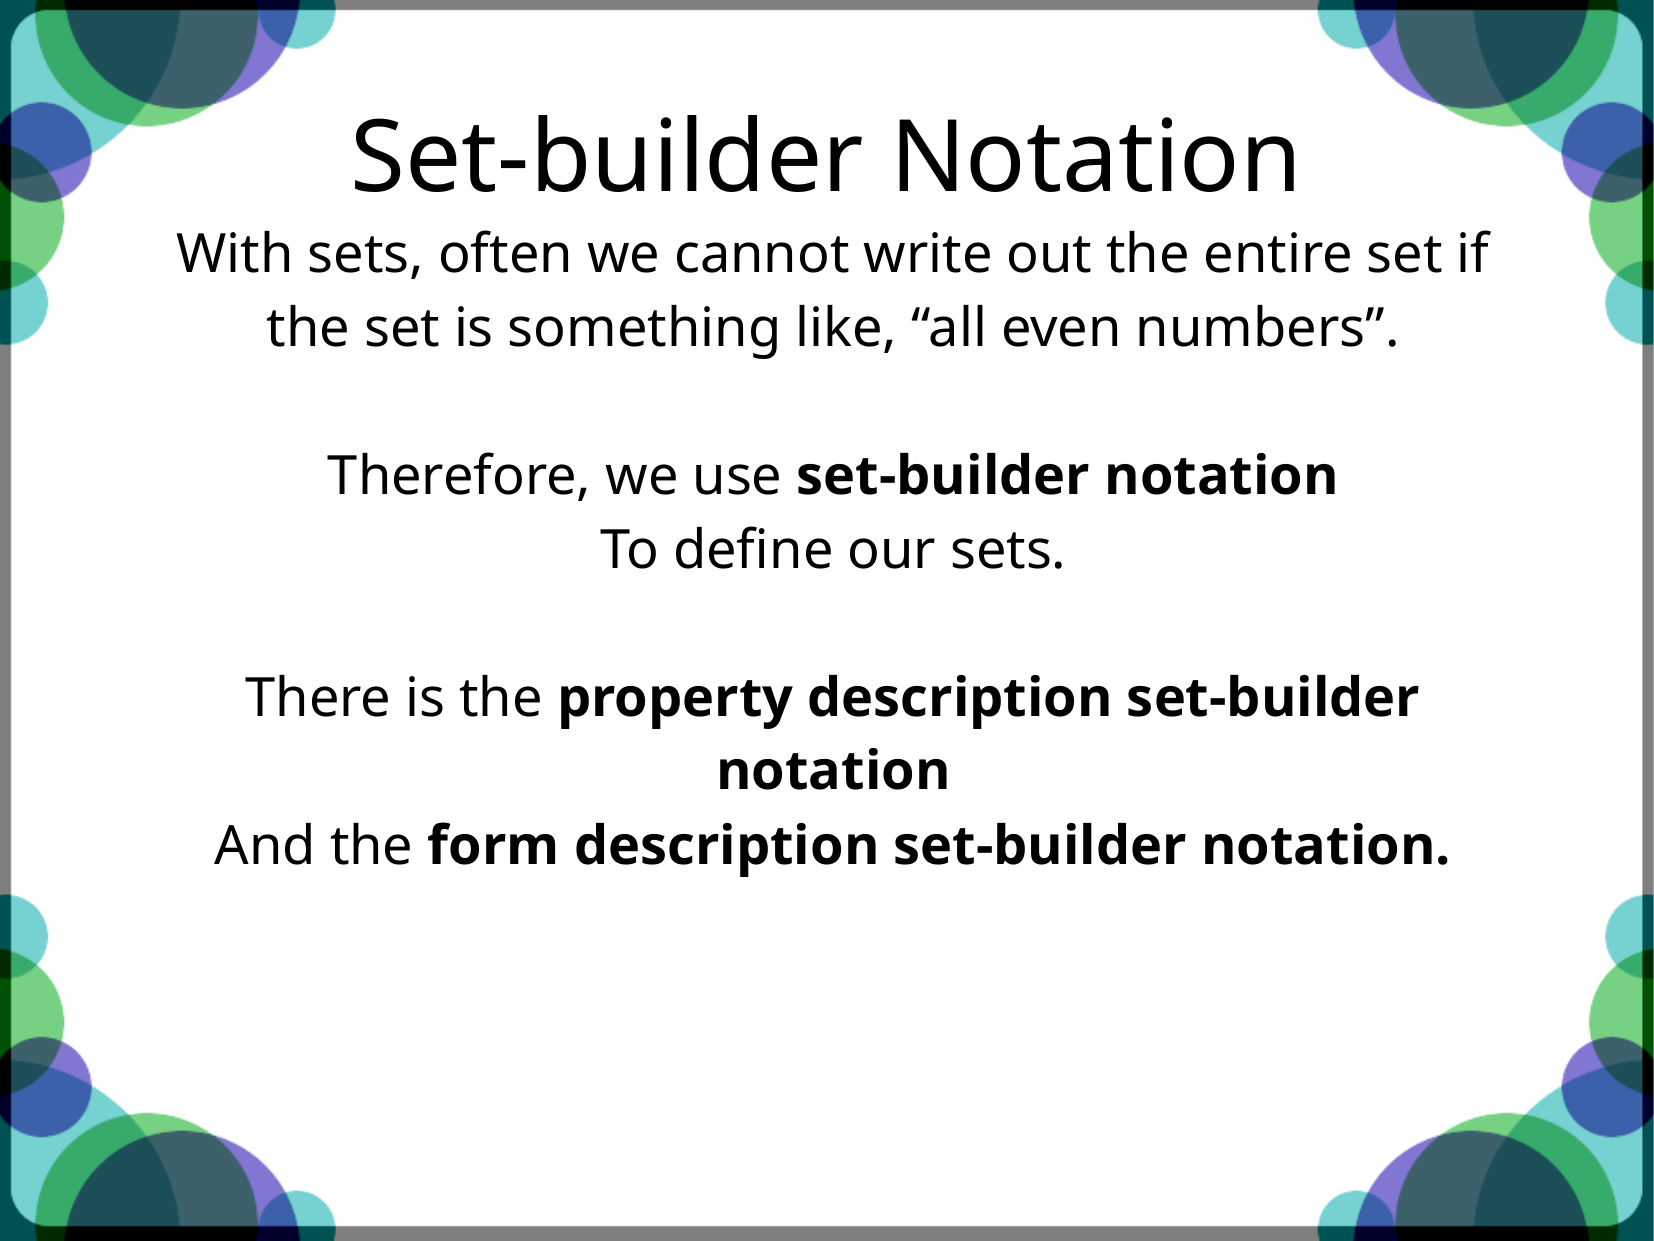

# Set-builder Notation
With sets, often we cannot write out the entire set if the set is something like, “all even numbers”.
Therefore, we use set-builder notation
To define our sets.
There is the property description set-builder notation
And the form description set-builder notation.